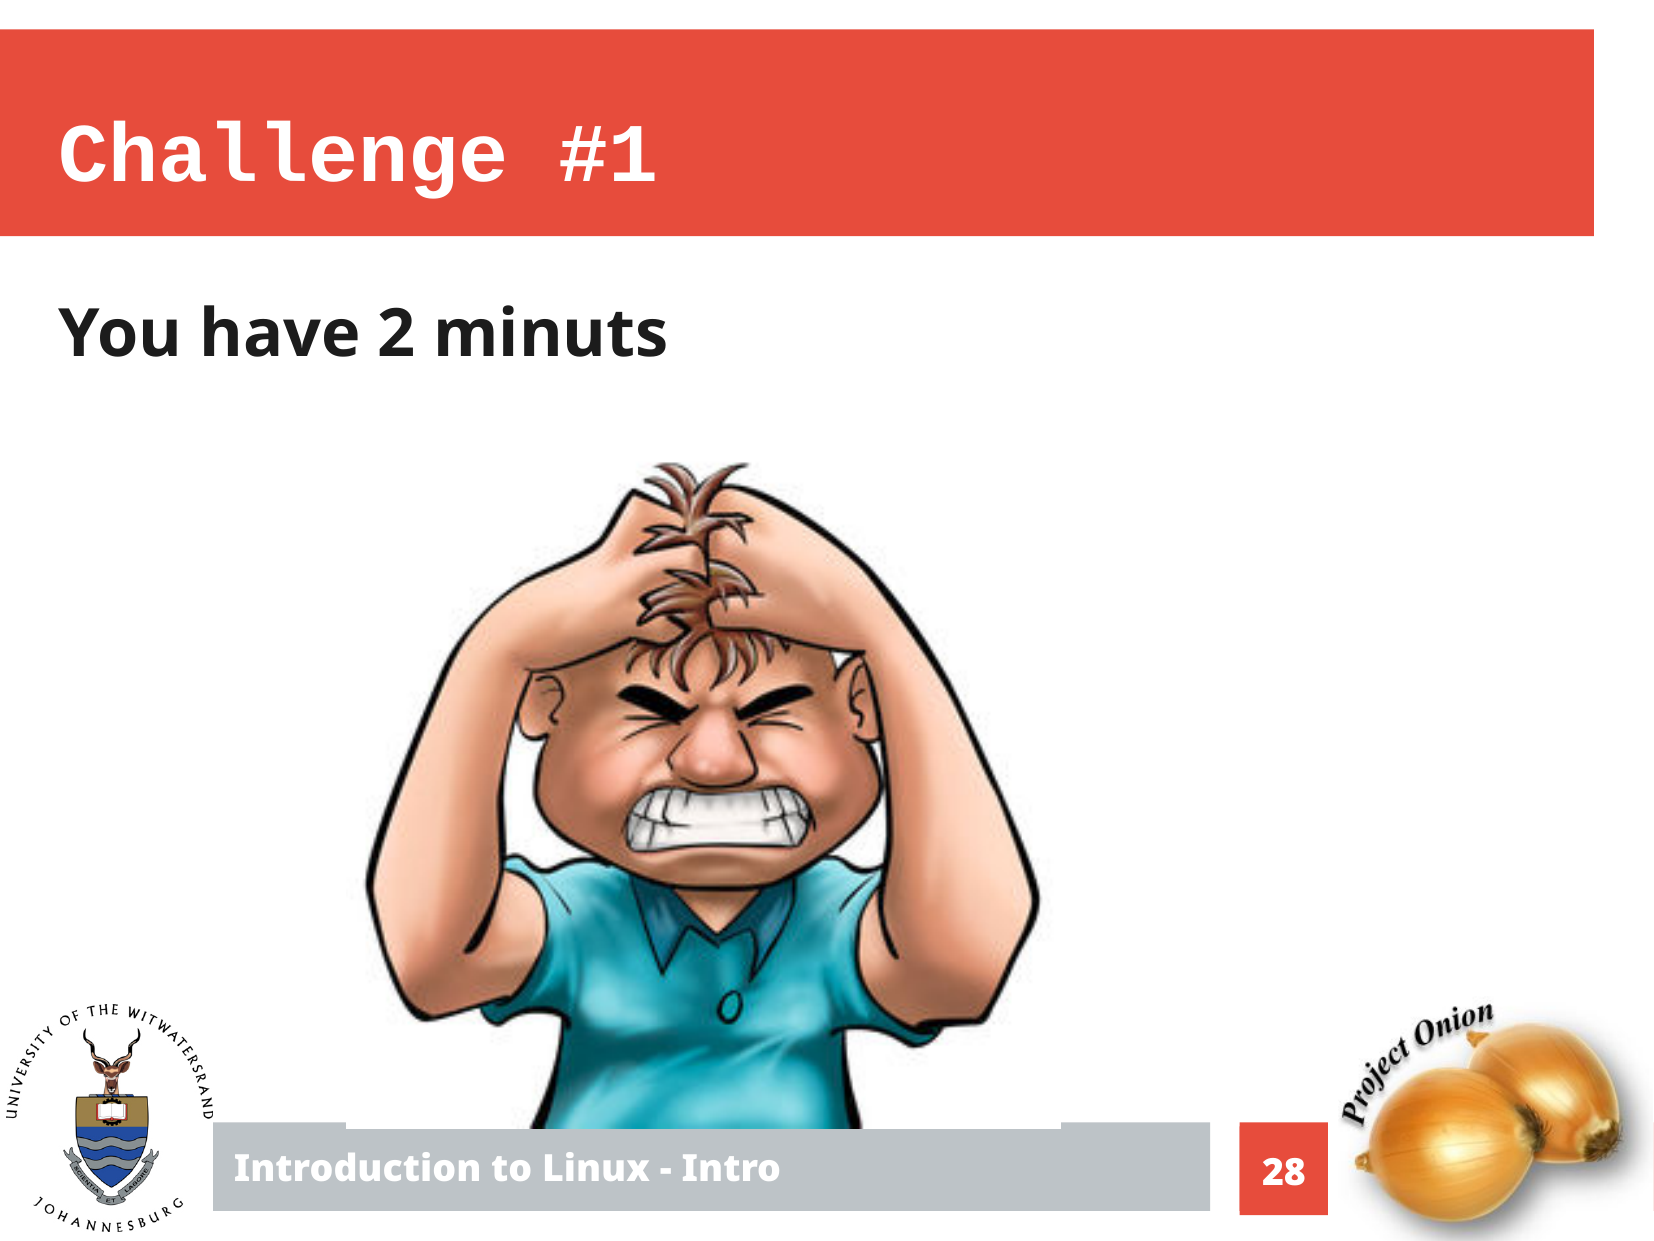

# Challenge #1
You have 2 minuts
 Introduction to Linux - Intro
28